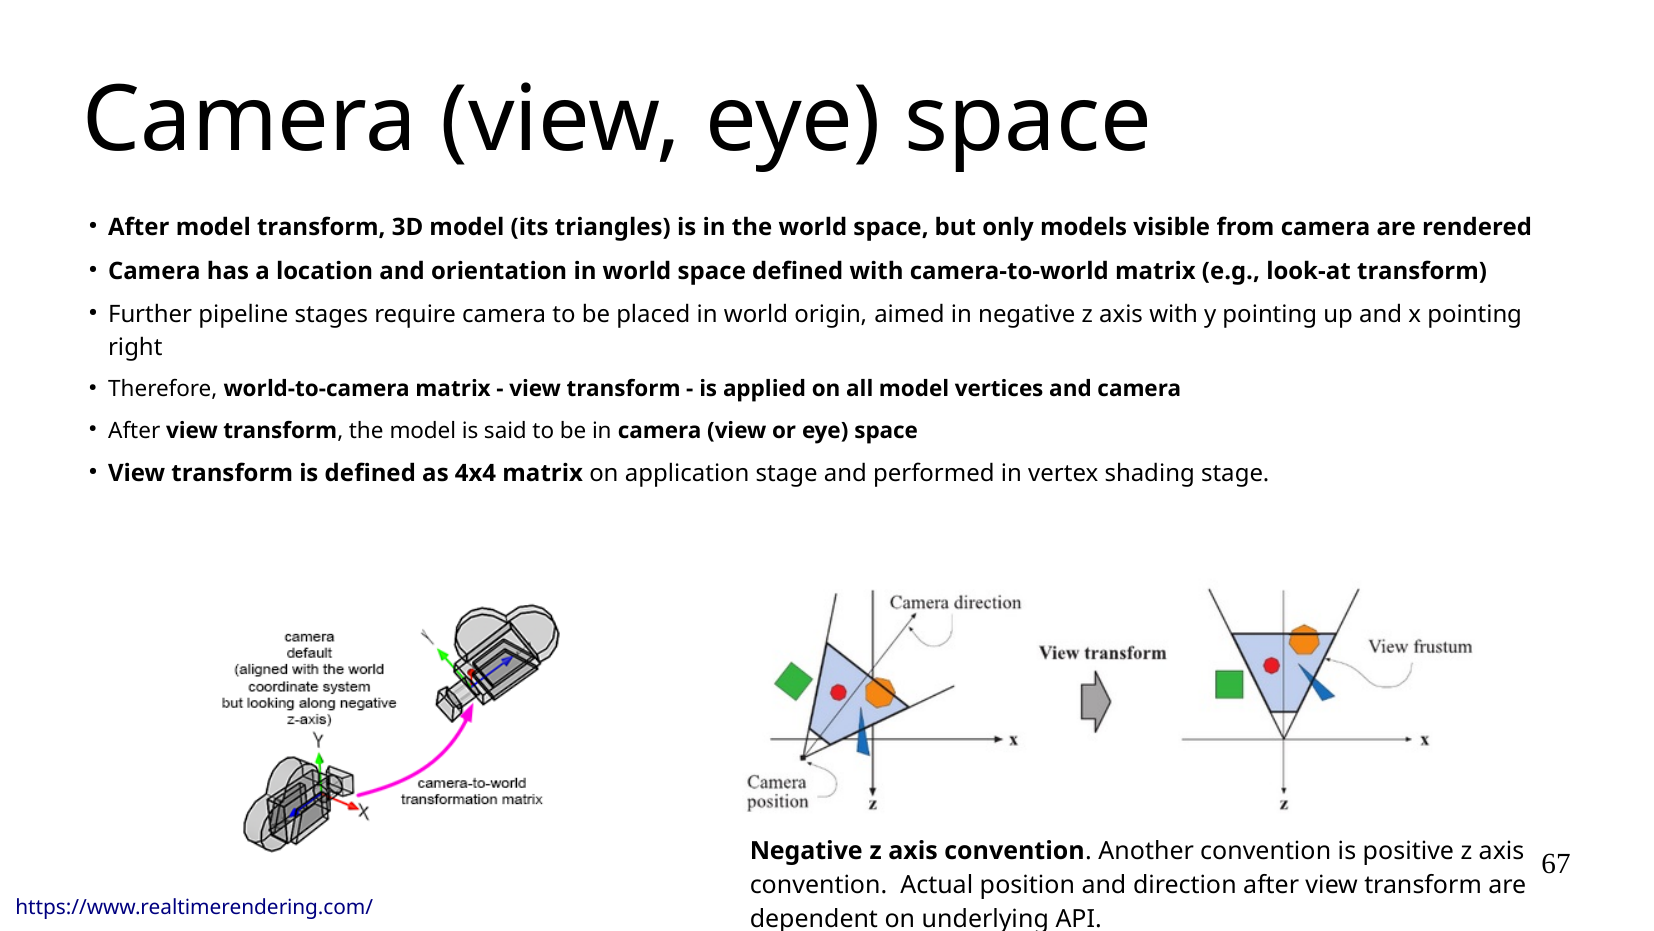

# Camera (view, eye) space
After model transform, 3D model (its triangles) is in the world space, but only models visible from camera are rendered
Camera has a location and orientation in world space defined with camera-to-world matrix (e.g., look-at transform)
Further pipeline stages require camera to be placed in world origin, aimed in negative z axis with y pointing up and x pointing right
Therefore, world-to-camera matrix - view transform - is applied on all model vertices and camera
After view transform, the model is said to be in camera (view or eye) space
View transform is defined as 4x4 matrix on application stage and performed in vertex shading stage.
Negative z axis convention. Another convention is positive z axis convention. Actual position and direction after view transform are dependent on underlying API.
67
https://www.realtimerendering.com/